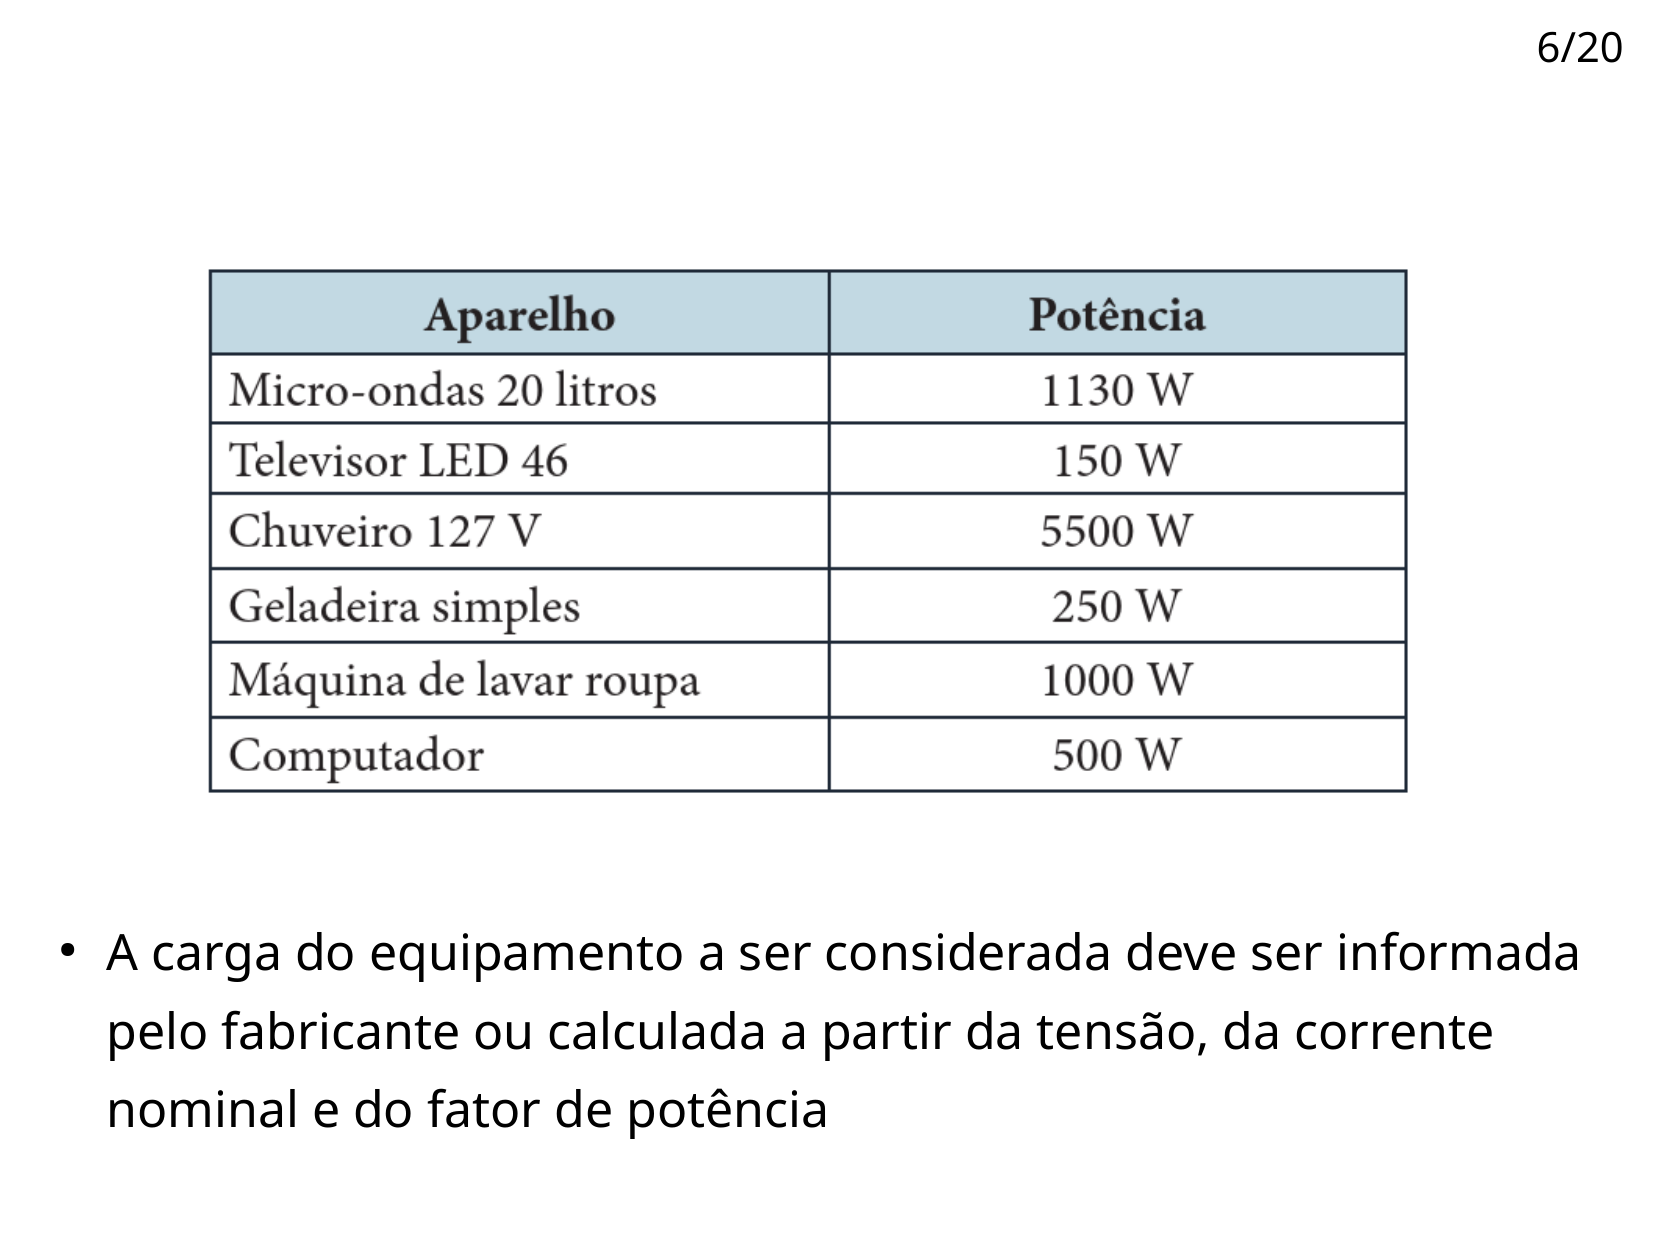

6
#
A carga do equipamento a ser considerada deve ser informada pelo fabricante ou calculada a partir da tensão, da corrente nominal e do fator de potência